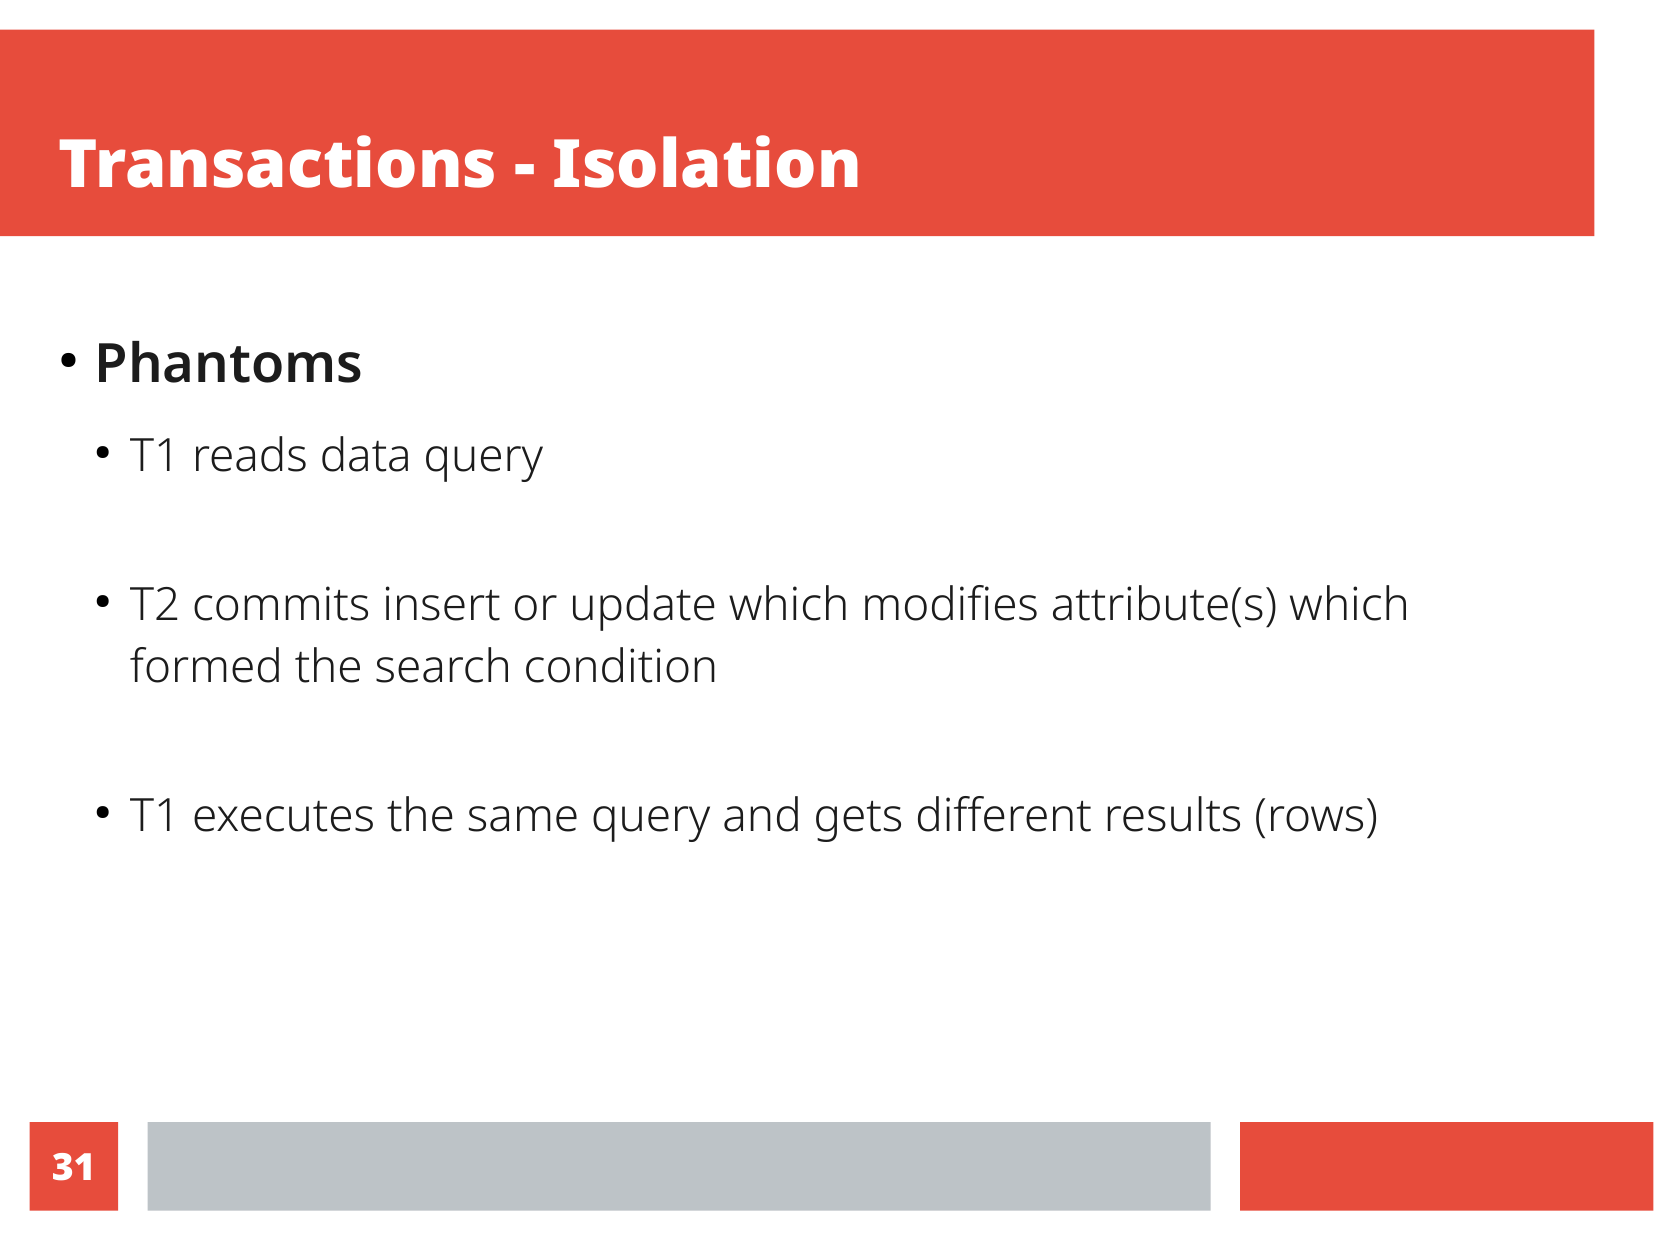

# Transactions - Isolation
Phantoms
T1 reads data query
T2 commits insert or update which modifies attribute(s) which formed the search condition
T1 executes the same query and gets different results (rows)
31